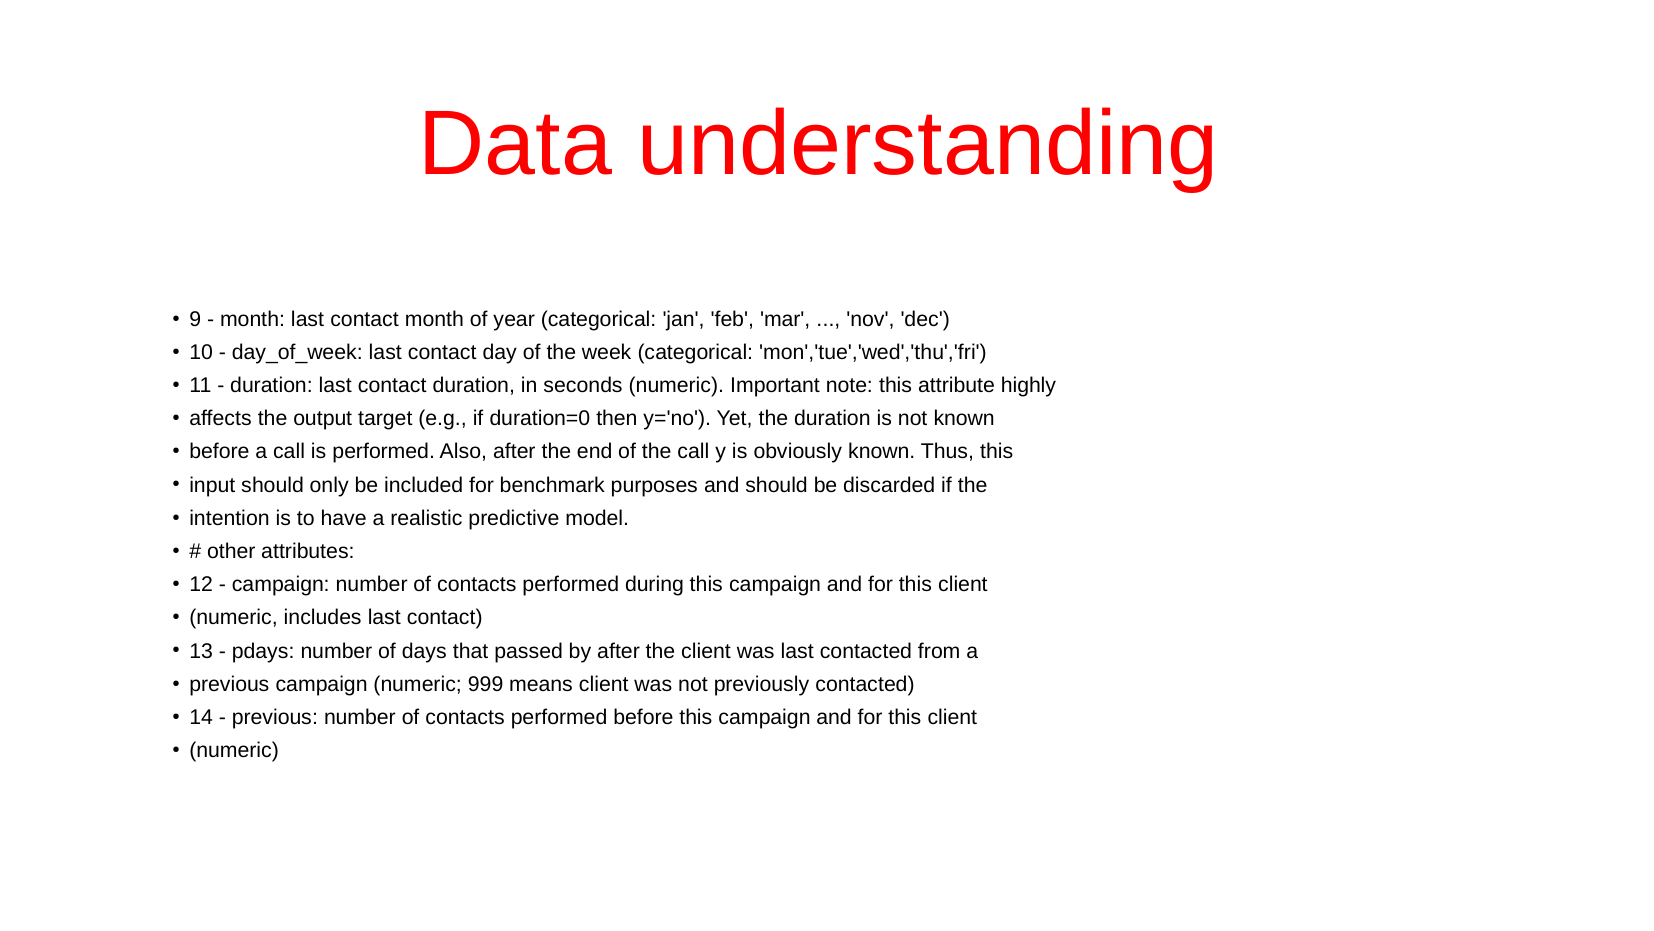

# Data understanding
9 - month: last contact month of year (categorical: 'jan', 'feb', 'mar', ..., 'nov', 'dec')
10 - day_of_week: last contact day of the week (categorical: 'mon','tue','wed','thu','fri')
11 - duration: last contact duration, in seconds (numeric). Important note: this attribute highly
affects the output target (e.g., if duration=0 then y='no'). Yet, the duration is not known
before a call is performed. Also, after the end of the call y is obviously known. Thus, this
input should only be included for benchmark purposes and should be discarded if the
intention is to have a realistic predictive model.
# other attributes:
12 - campaign: number of contacts performed during this campaign and for this client
(numeric, includes last contact)
13 - pdays: number of days that passed by after the client was last contacted from a
previous campaign (numeric; 999 means client was not previously contacted)
14 - previous: number of contacts performed before this campaign and for this client
(numeric)